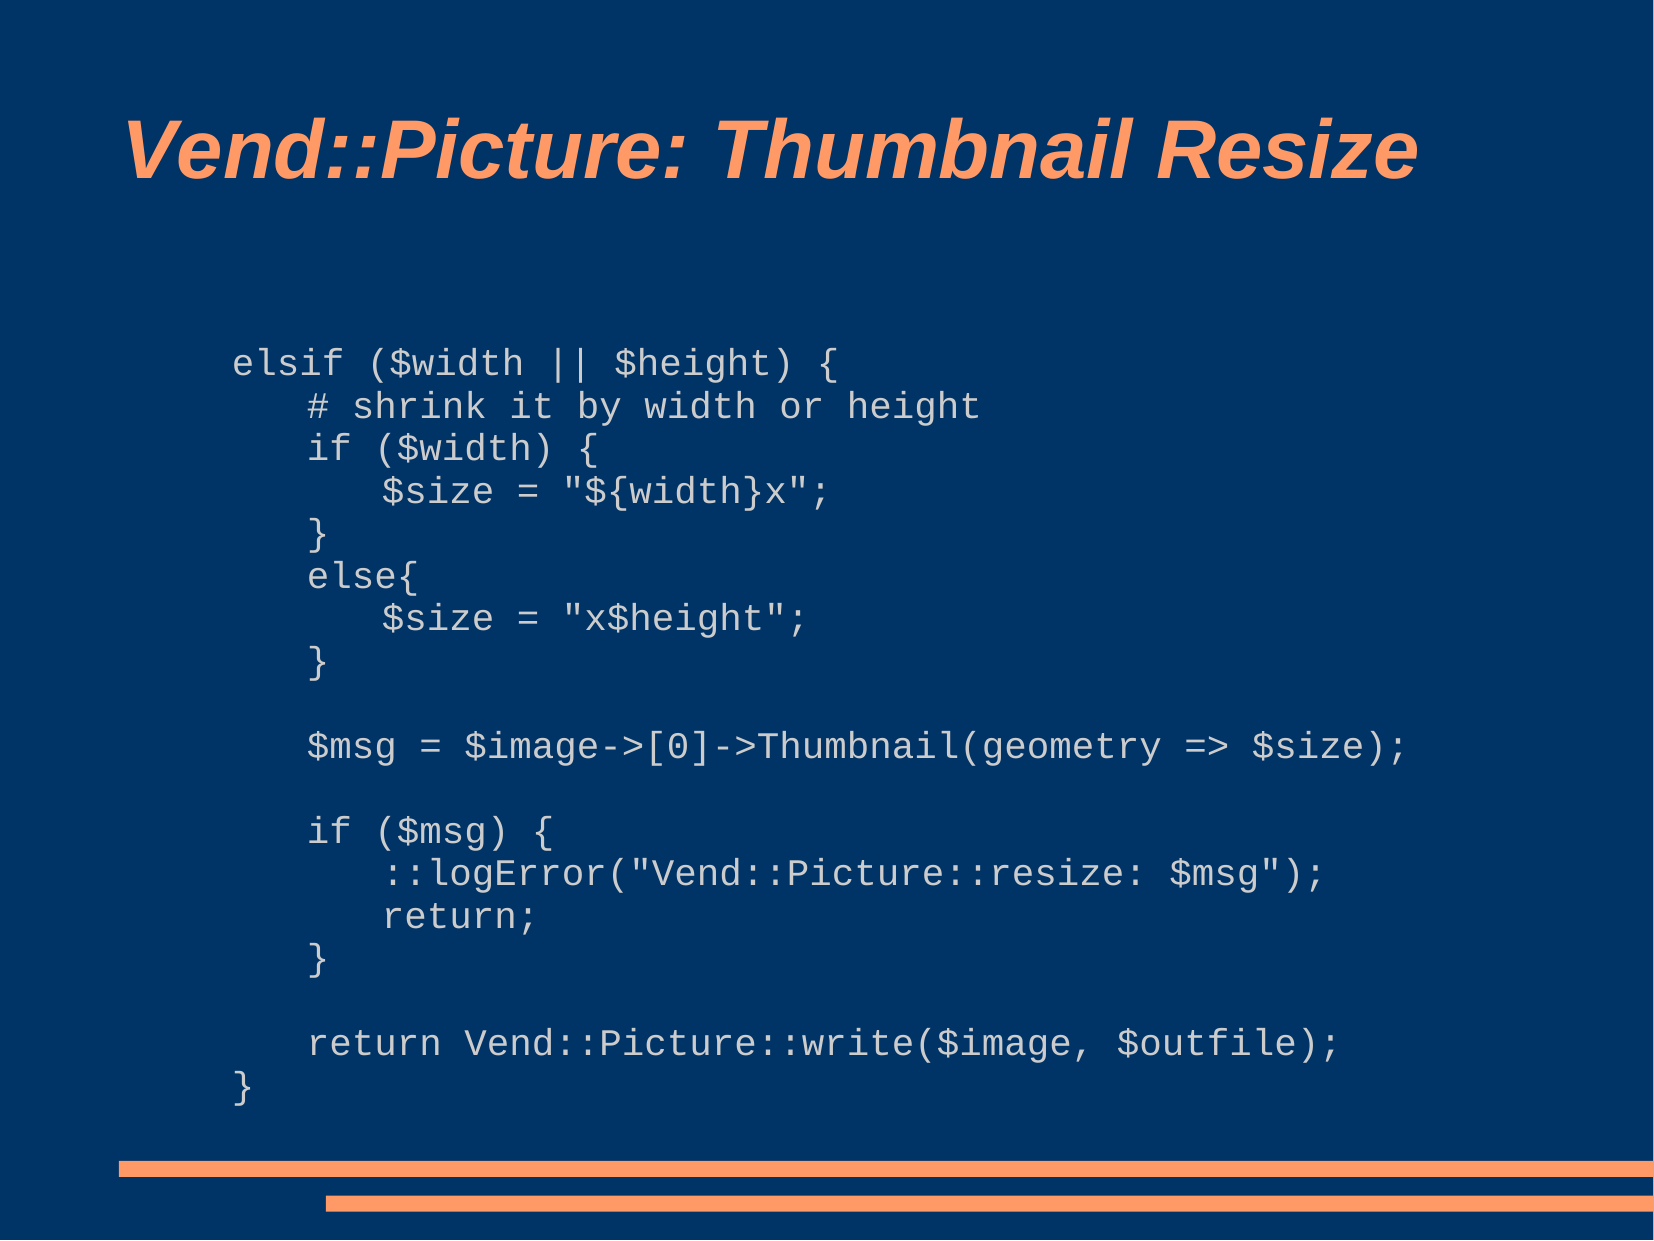

# Vend::Picture: Thumbnail Resize
	elsif ($width || $height) {
		# shrink it by width or height
		if ($width) {
			$size = "${width}x";
		}
		else{
			$size = "x$height";
		}
		$msg = $image->[0]->Thumbnail(geometry => $size);
		if ($msg) {
			::logError("Vend::Picture::resize: $msg");
			return;
		}
		return Vend::Picture::write($image, $outfile);
	}